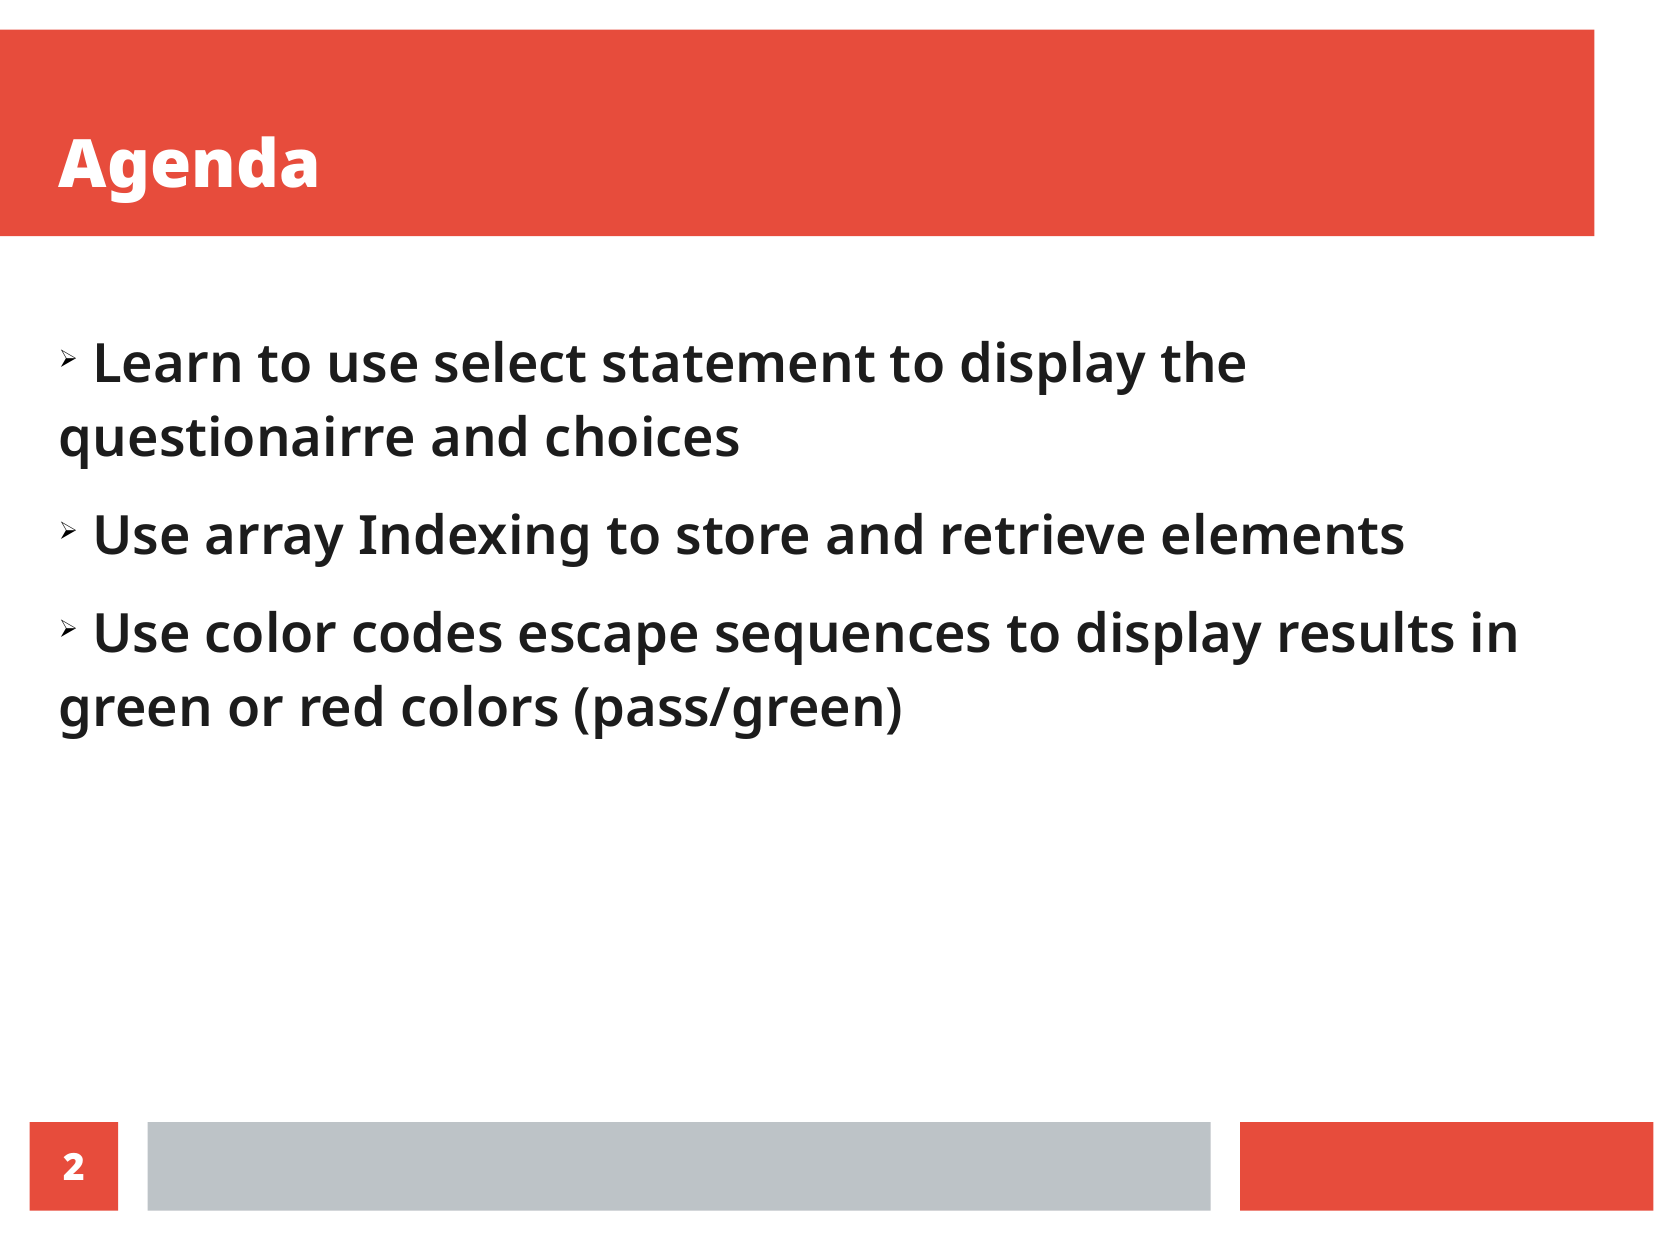

# Agenda
 Learn to use select statement to display the questionairre and choices
 Use array Indexing to store and retrieve elements
 Use color codes escape sequences to display results in green or red colors (pass/green)
2